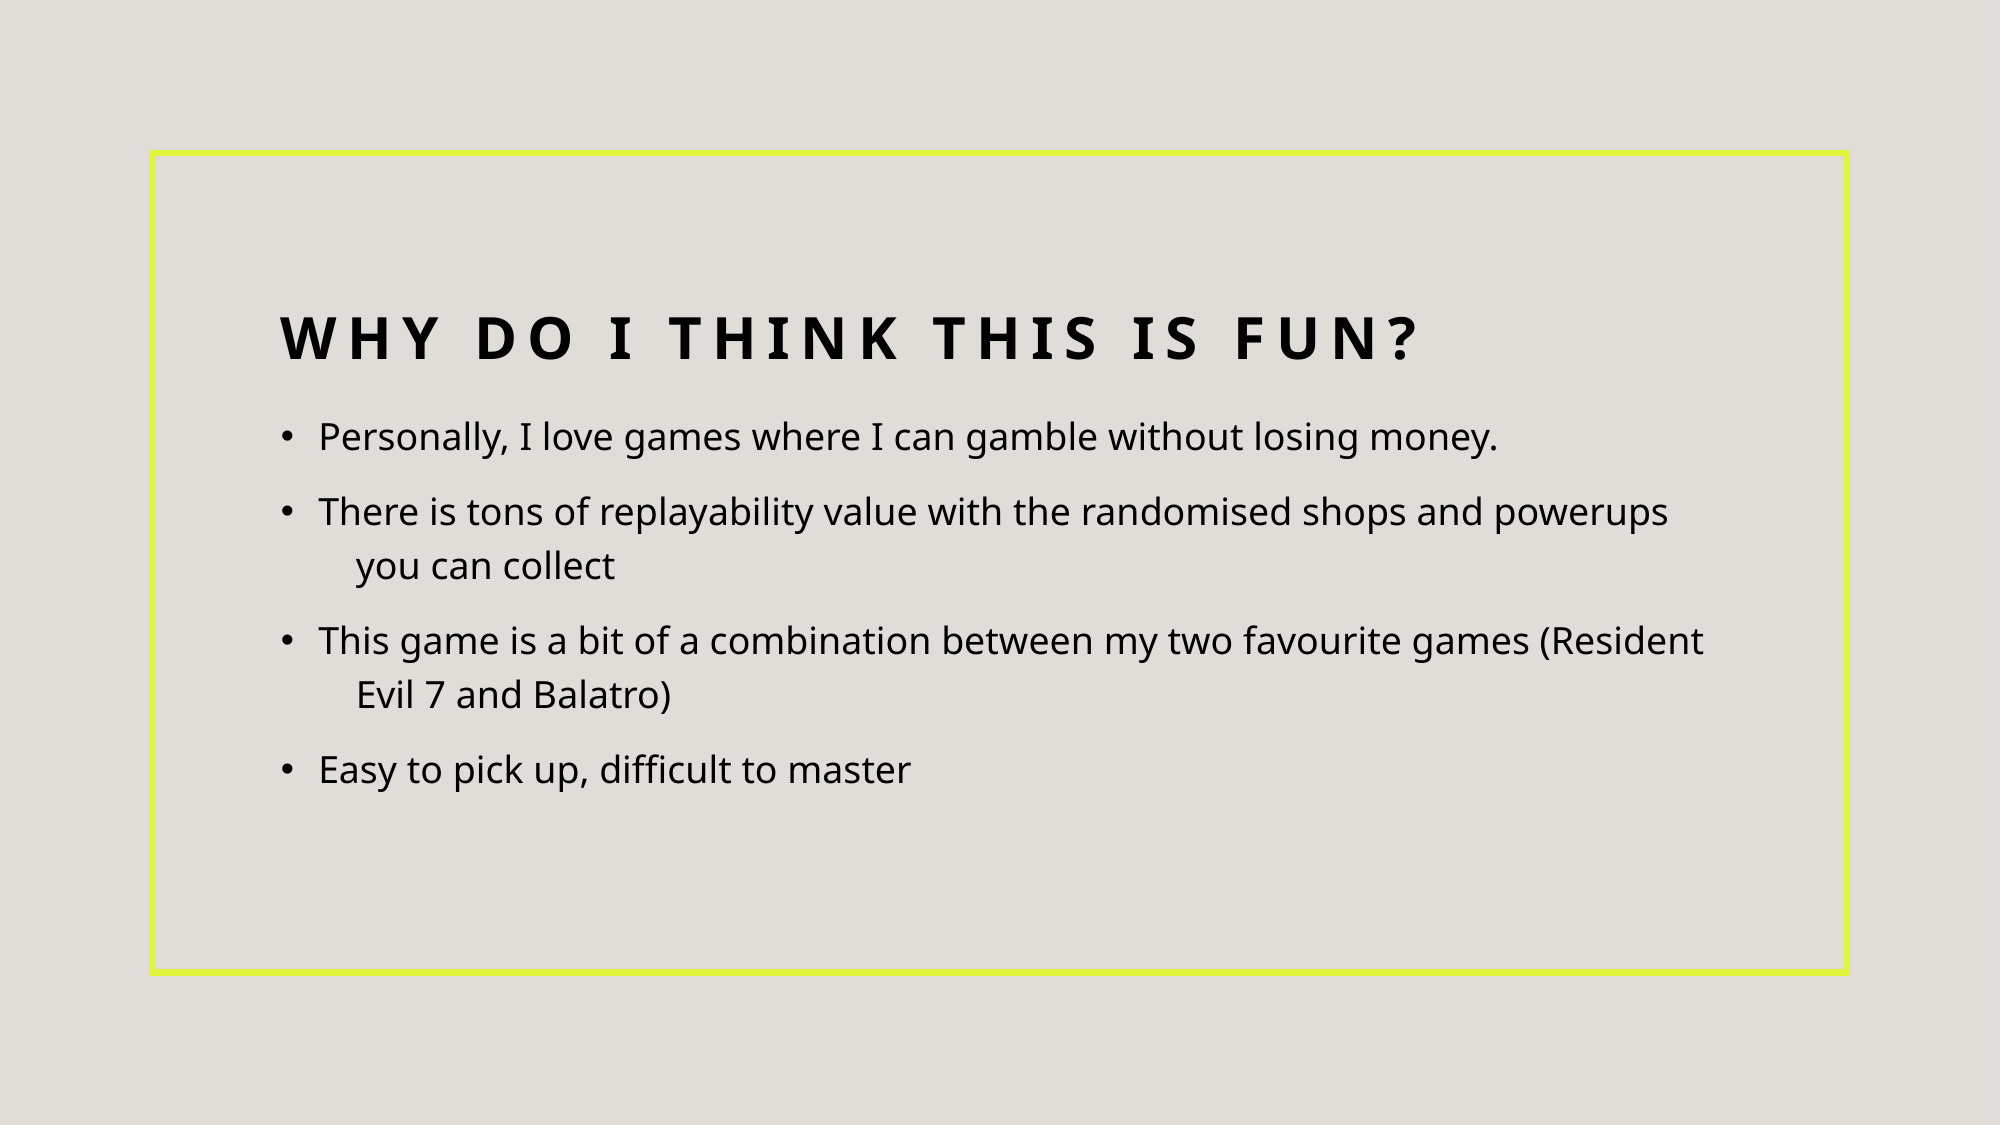

# Why do I think this is fun?
Personally, I love games where I can gamble without losing money.
There is tons of replayability value with the randomised shops and powerups you can collect
This game is a bit of a combination between my two favourite games (Resident Evil 7 and Balatro)
Easy to pick up, difficult to master